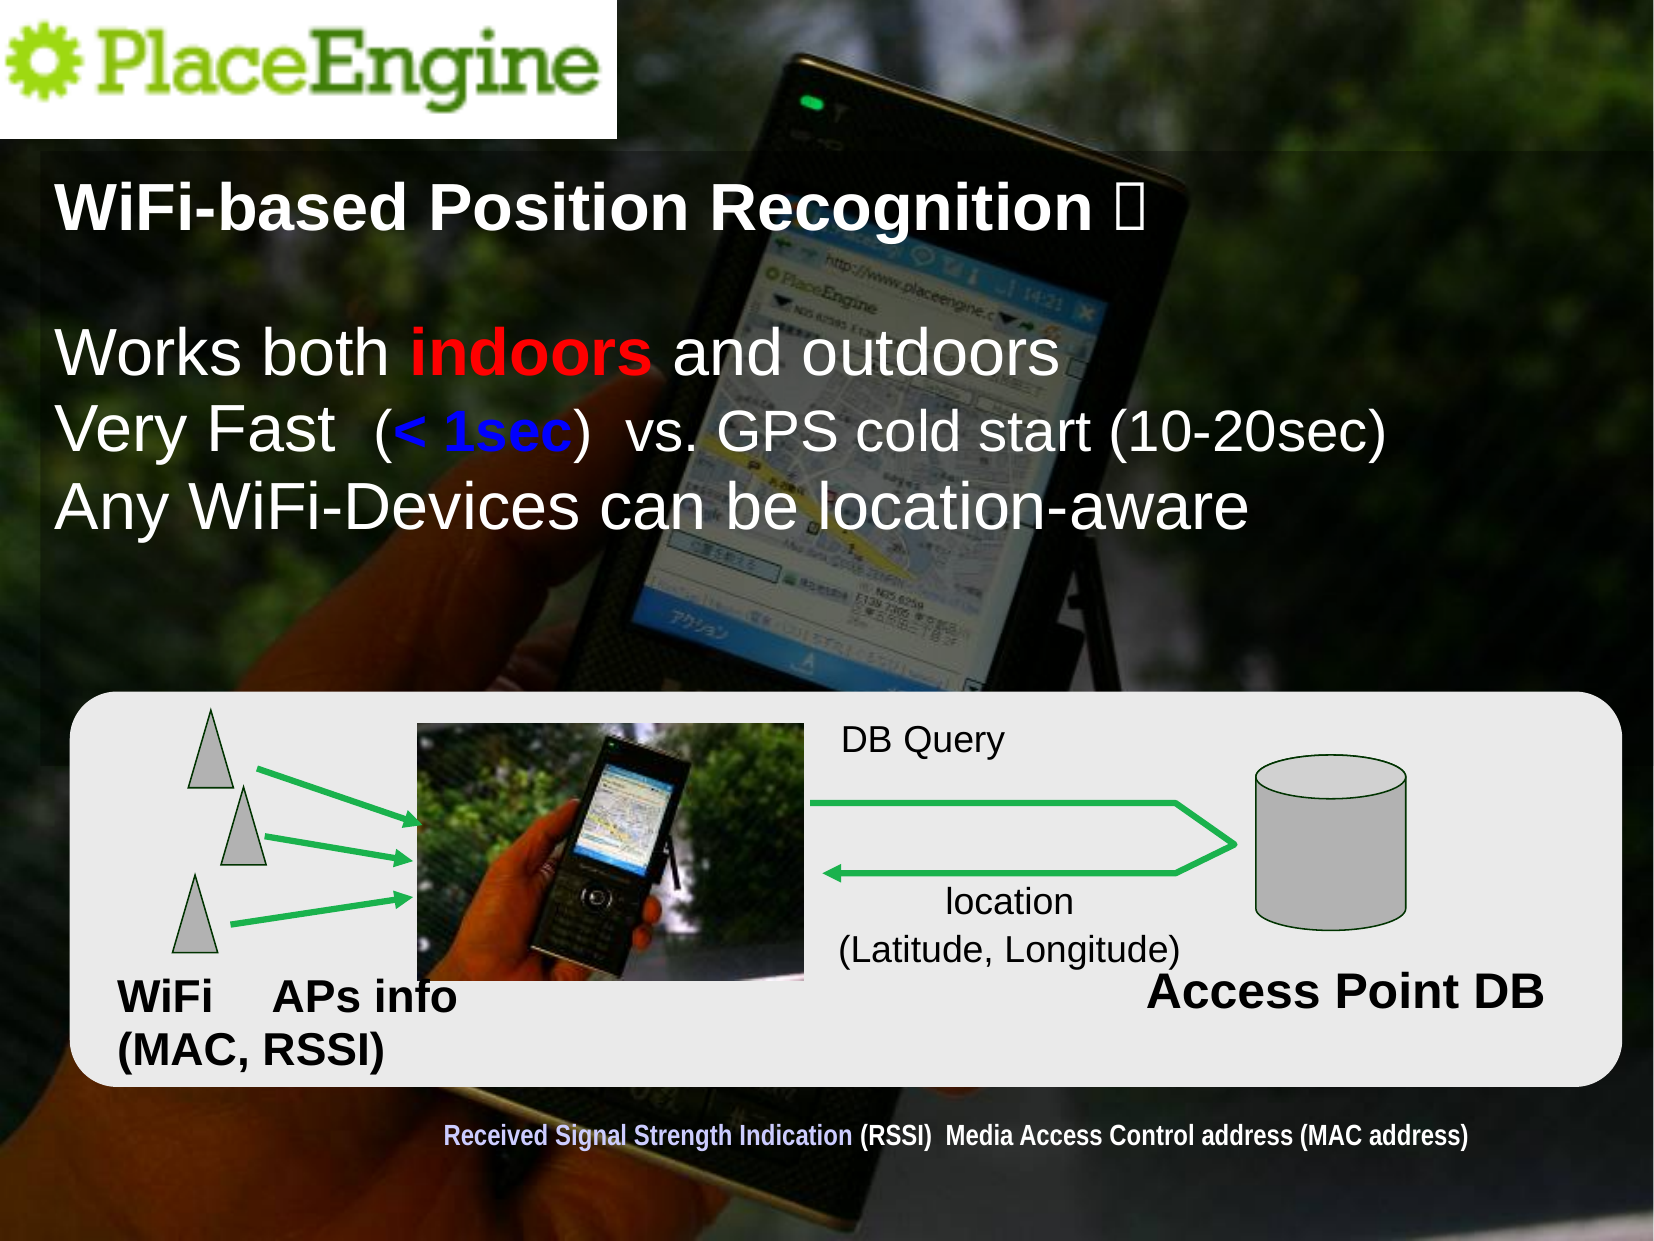

WiFi-based Position Recognition：
Works both indoors and outdoors
Very Fast (< 1sec) vs. GPS cold start (10-20sec)‏
Any WiFi-Devices can be location-aware
DB Query
location
(Latitude, Longitude)‏
Access Point DB
WiFi　APs info
(MAC, RSSI)‏
Received Signal Strength Indication (RSSI) Media Access Control address (MAC address)‏